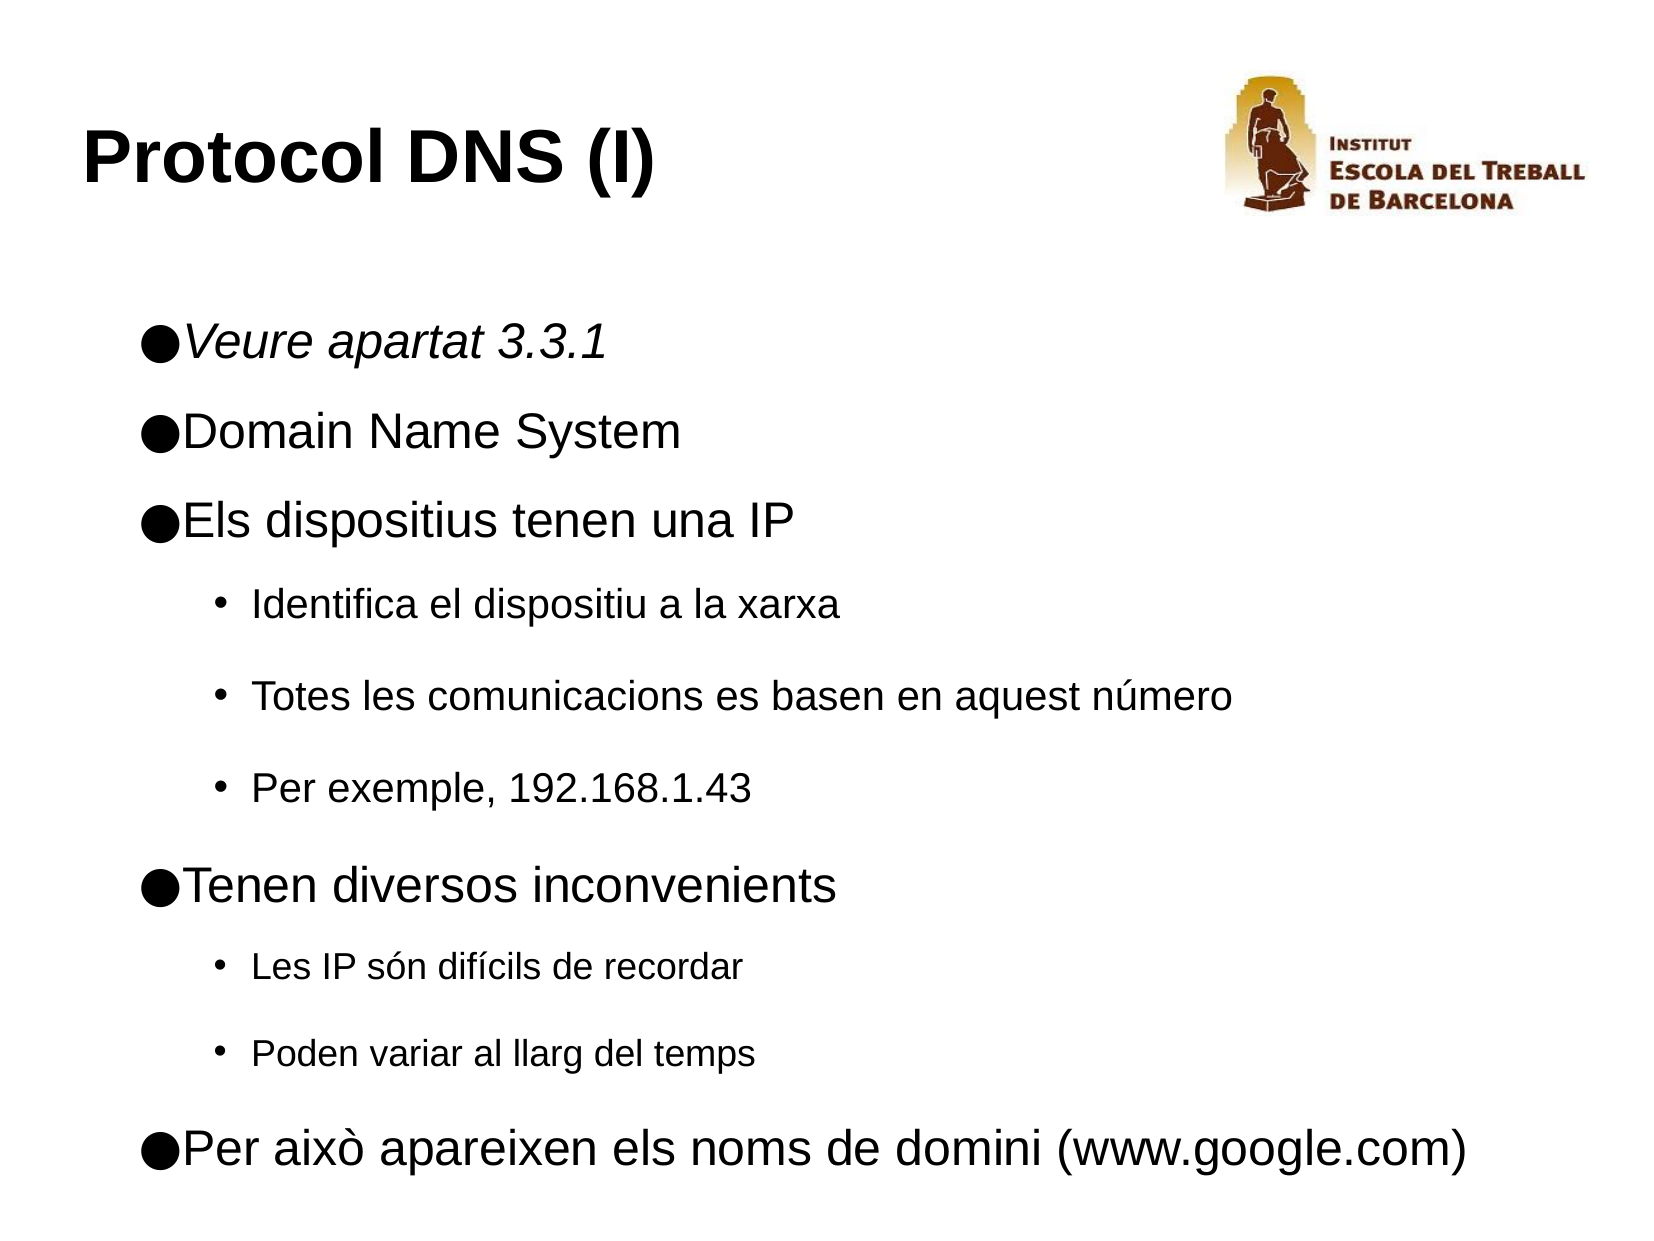

# Protocol DNS (I)
Veure apartat 3.3.1
Domain Name System
Els dispositius tenen una IP
Identifica el dispositiu a la xarxa
Totes les comunicacions es basen en aquest número
Per exemple, 192.168.1.43
Tenen diversos inconvenients
Les IP són difícils de recordar
Poden variar al llarg del temps
Per això apareixen els noms de domini (www.google.com)